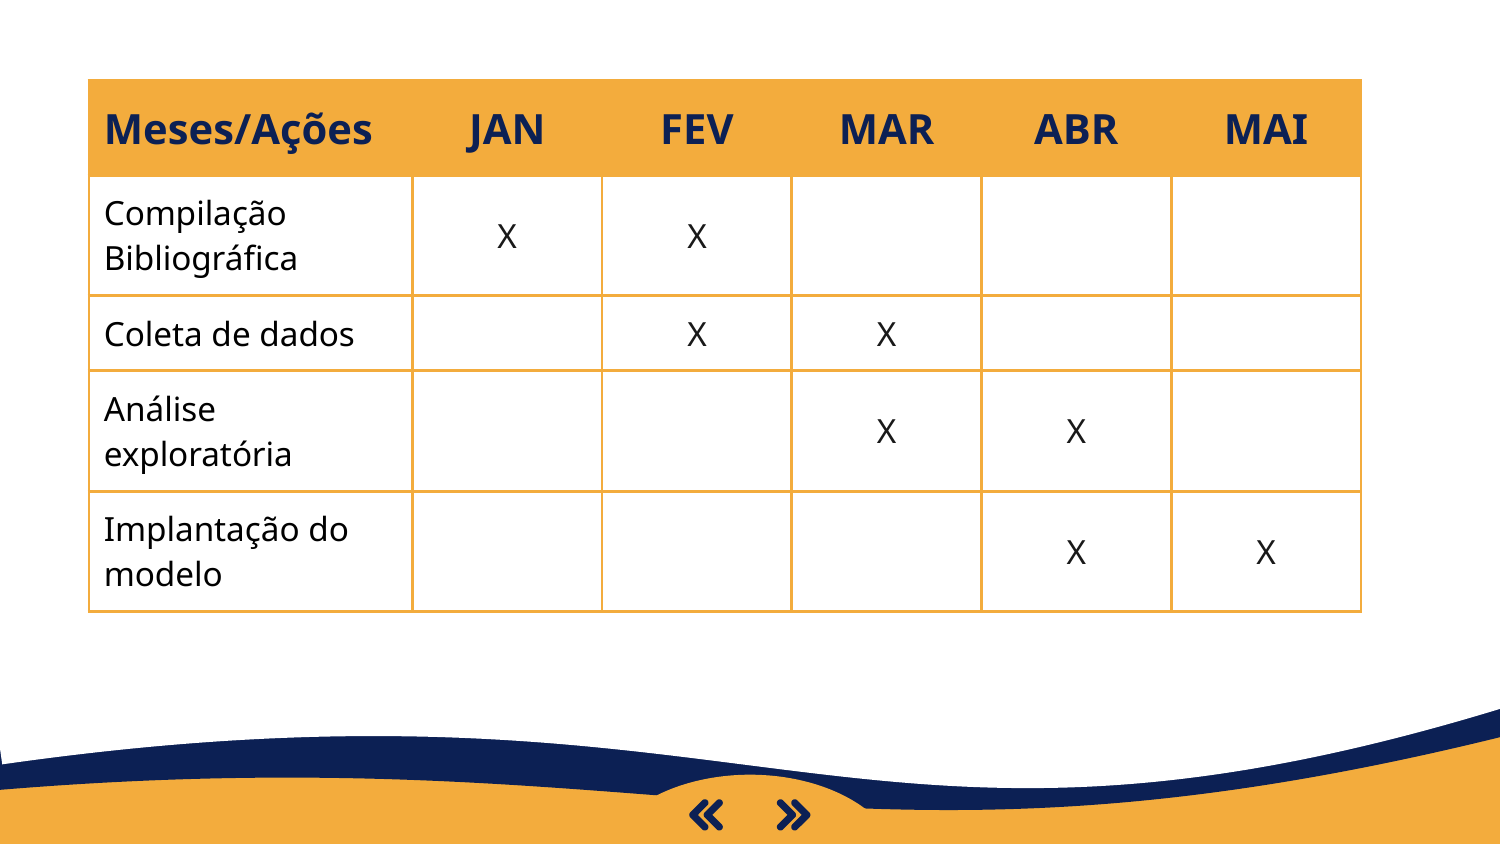

| Meses/Ações | JAN | FEV | MAR | ABR | MAI |
| --- | --- | --- | --- | --- | --- |
| Compilação Bibliográfica | X | X | | | |
| Coleta de dados | | X | X | | |
| Análise exploratória | | | X | X | |
| Implantação do modelo | | | | X | X |